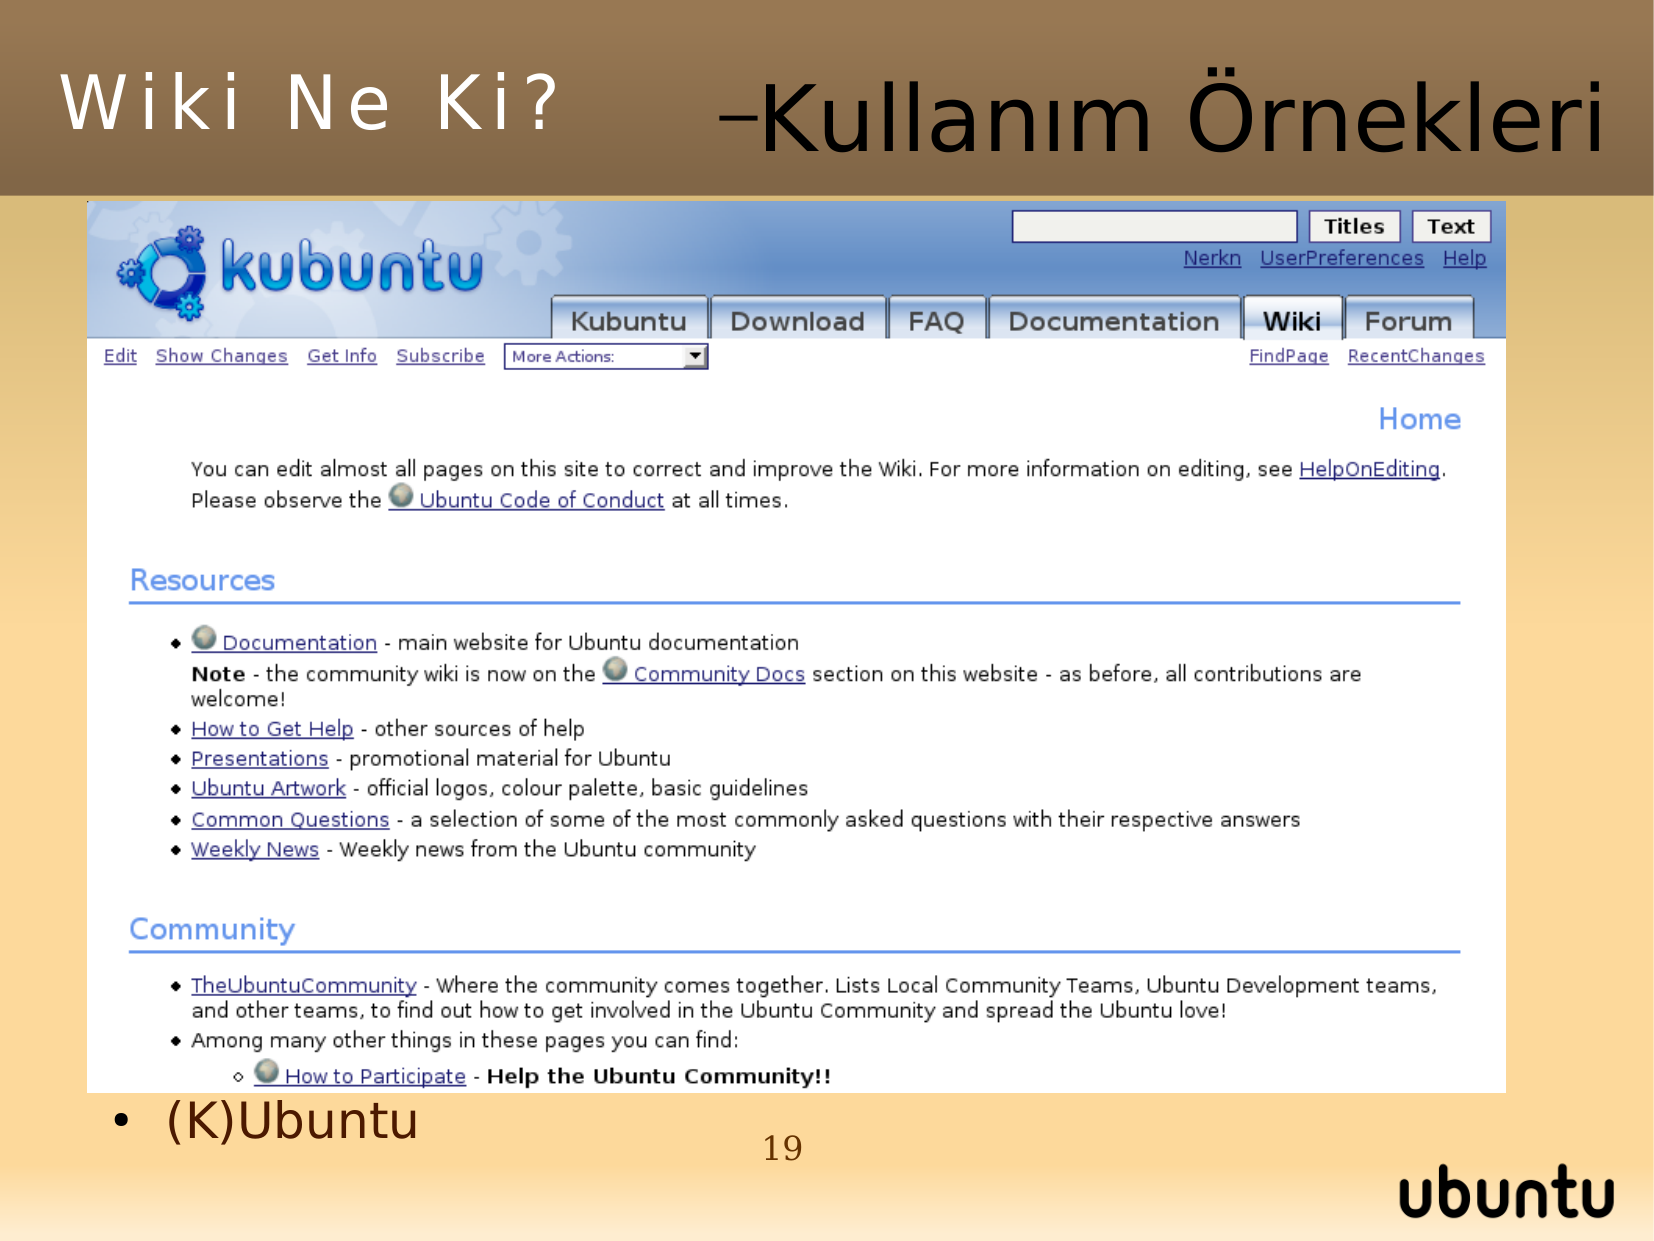

Wiki Ne Ki?
Kullanım Örnekleri
# (K)Ubuntu
19